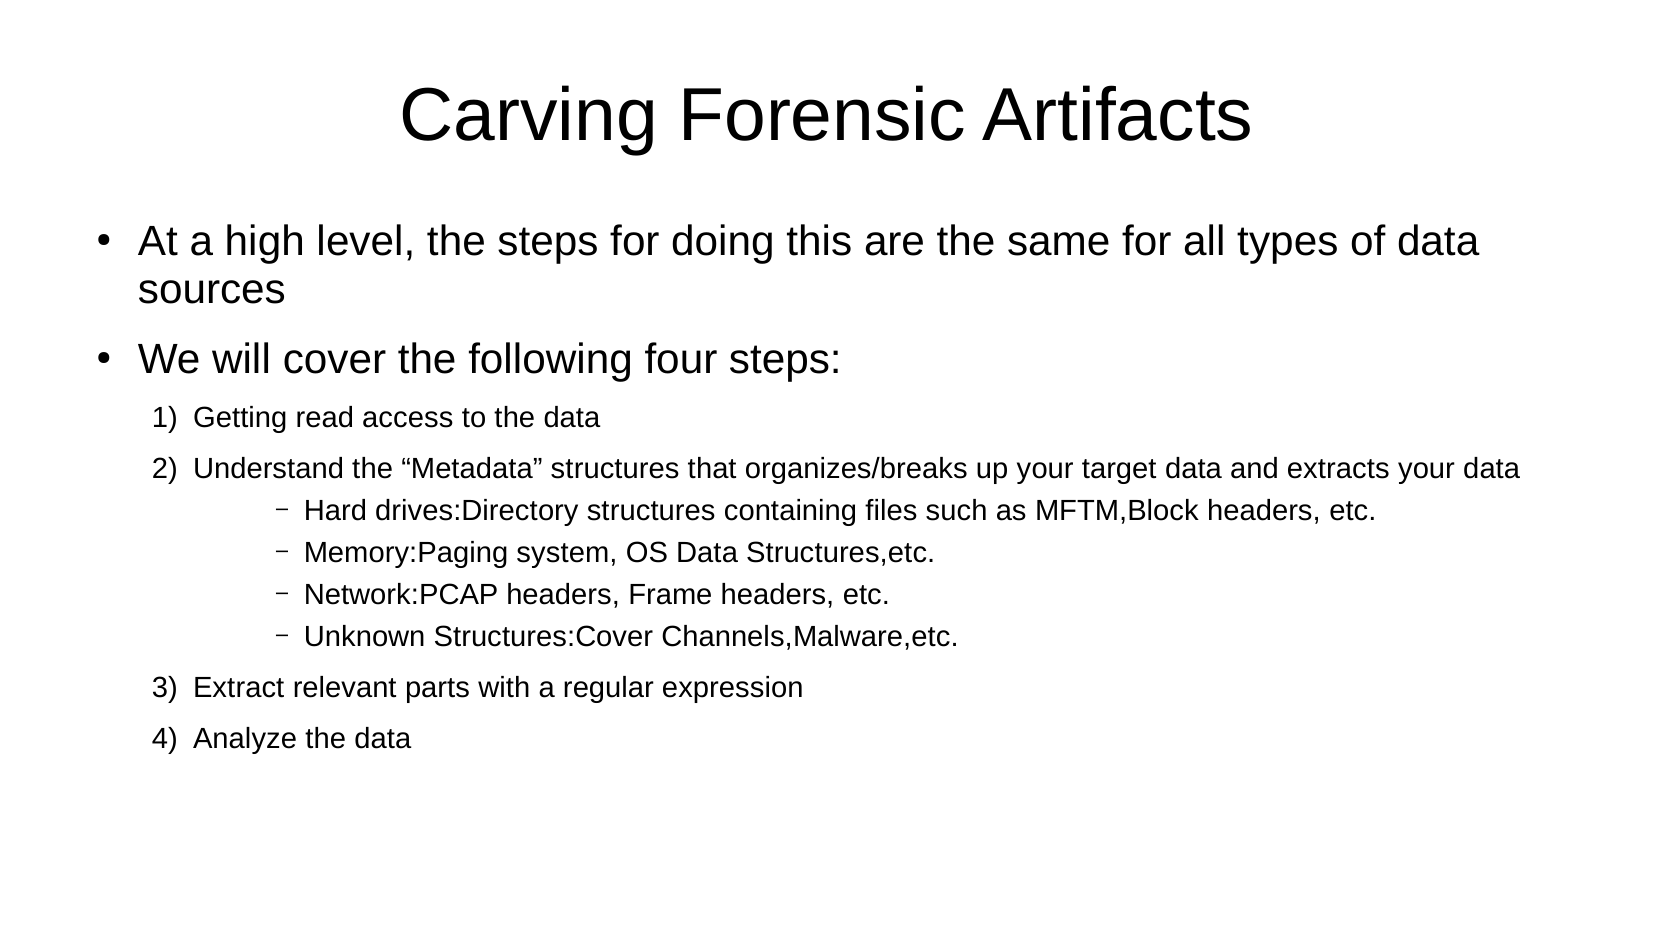

# Carving Forensic Artifacts
At a high level, the steps for doing this are the same for all types of data sources
We will cover the following four steps:
Getting read access to the data
Understand the “Metadata” structures that organizes/breaks up your target data and extracts your data
Hard drives:Directory structures containing files such as MFTM,Block headers, etc.
Memory:Paging system, OS Data Structures,etc.
Network:PCAP headers, Frame headers, etc.
Unknown Structures:Cover Channels,Malware,etc.
Extract relevant parts with a regular expression
Analyze the data